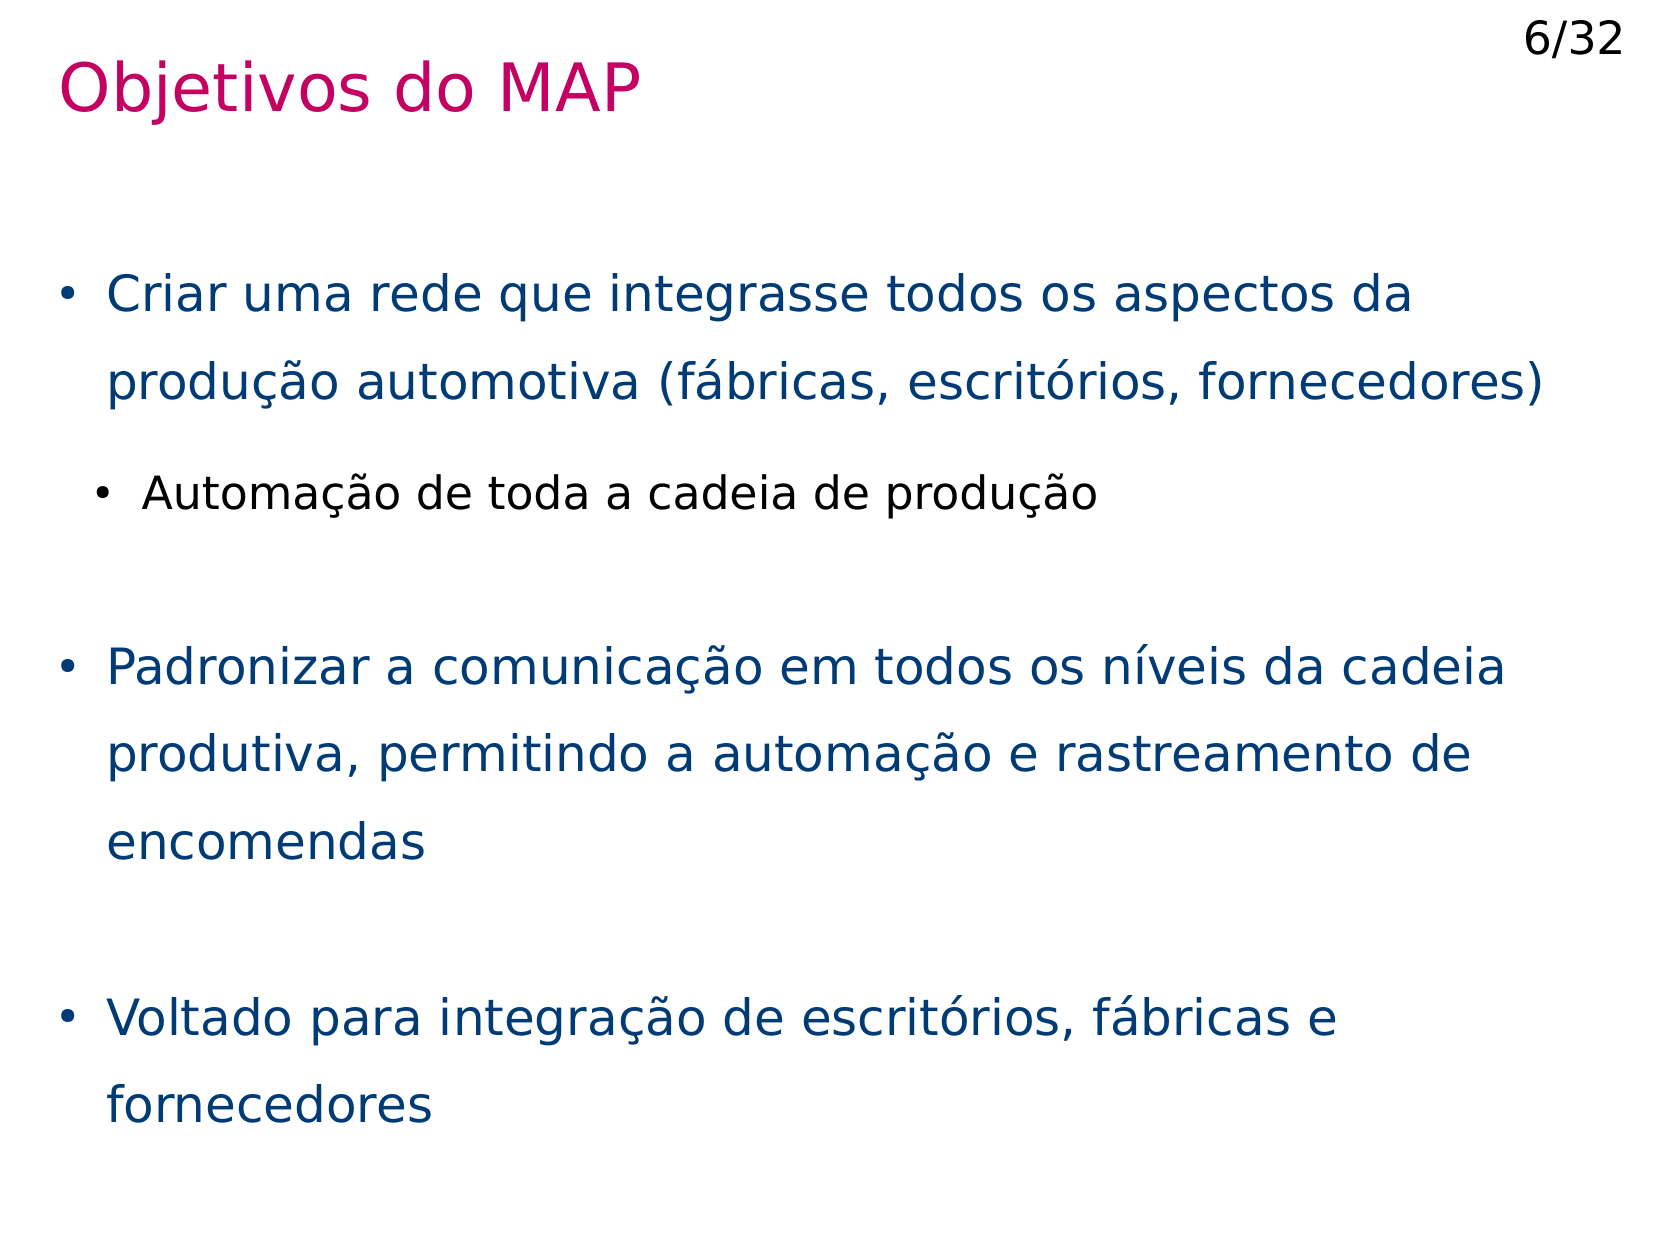

6
# Objetivos do MAP
Criar uma rede que integrasse todos os aspectos da produção automotiva (fábricas, escritórios, fornecedores)
Automação de toda a cadeia de produção
Padronizar a comunicação em todos os níveis da cadeia produtiva, permitindo a automação e rastreamento de encomendas
Voltado para integração de escritórios, fábricas e fornecedores